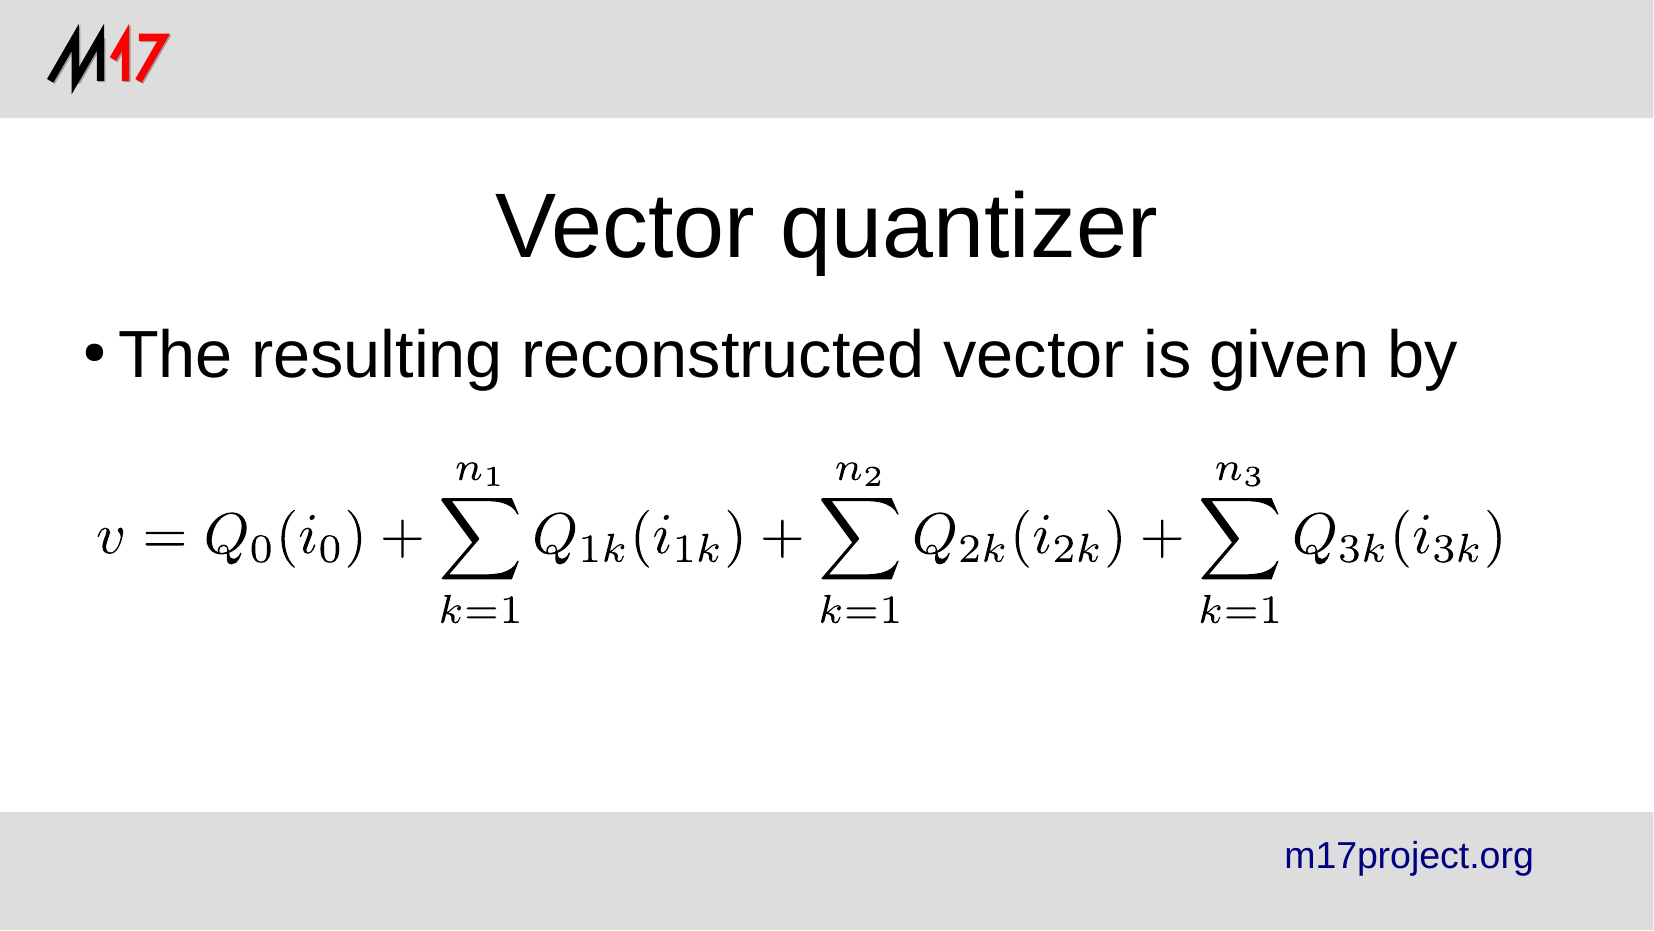

# Vector quantizer
The resulting reconstructed vector is given by
m17project.org